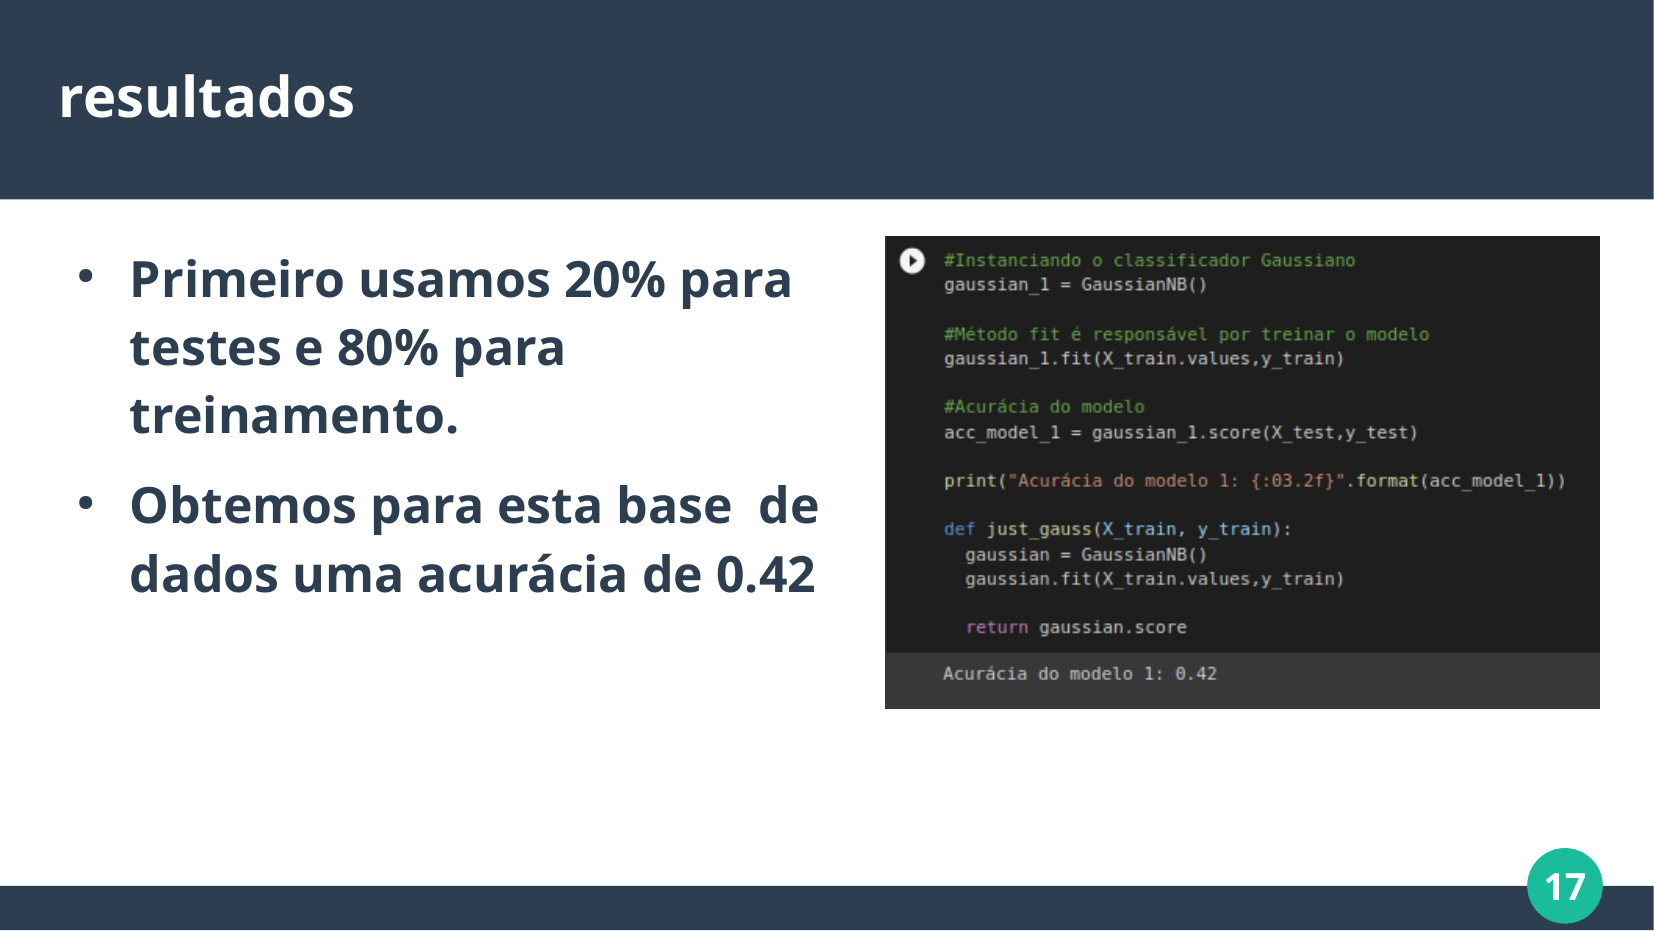

# resultados
Primeiro usamos 20% para testes e 80% para treinamento.
Obtemos para esta base de dados uma acurácia de 0.42